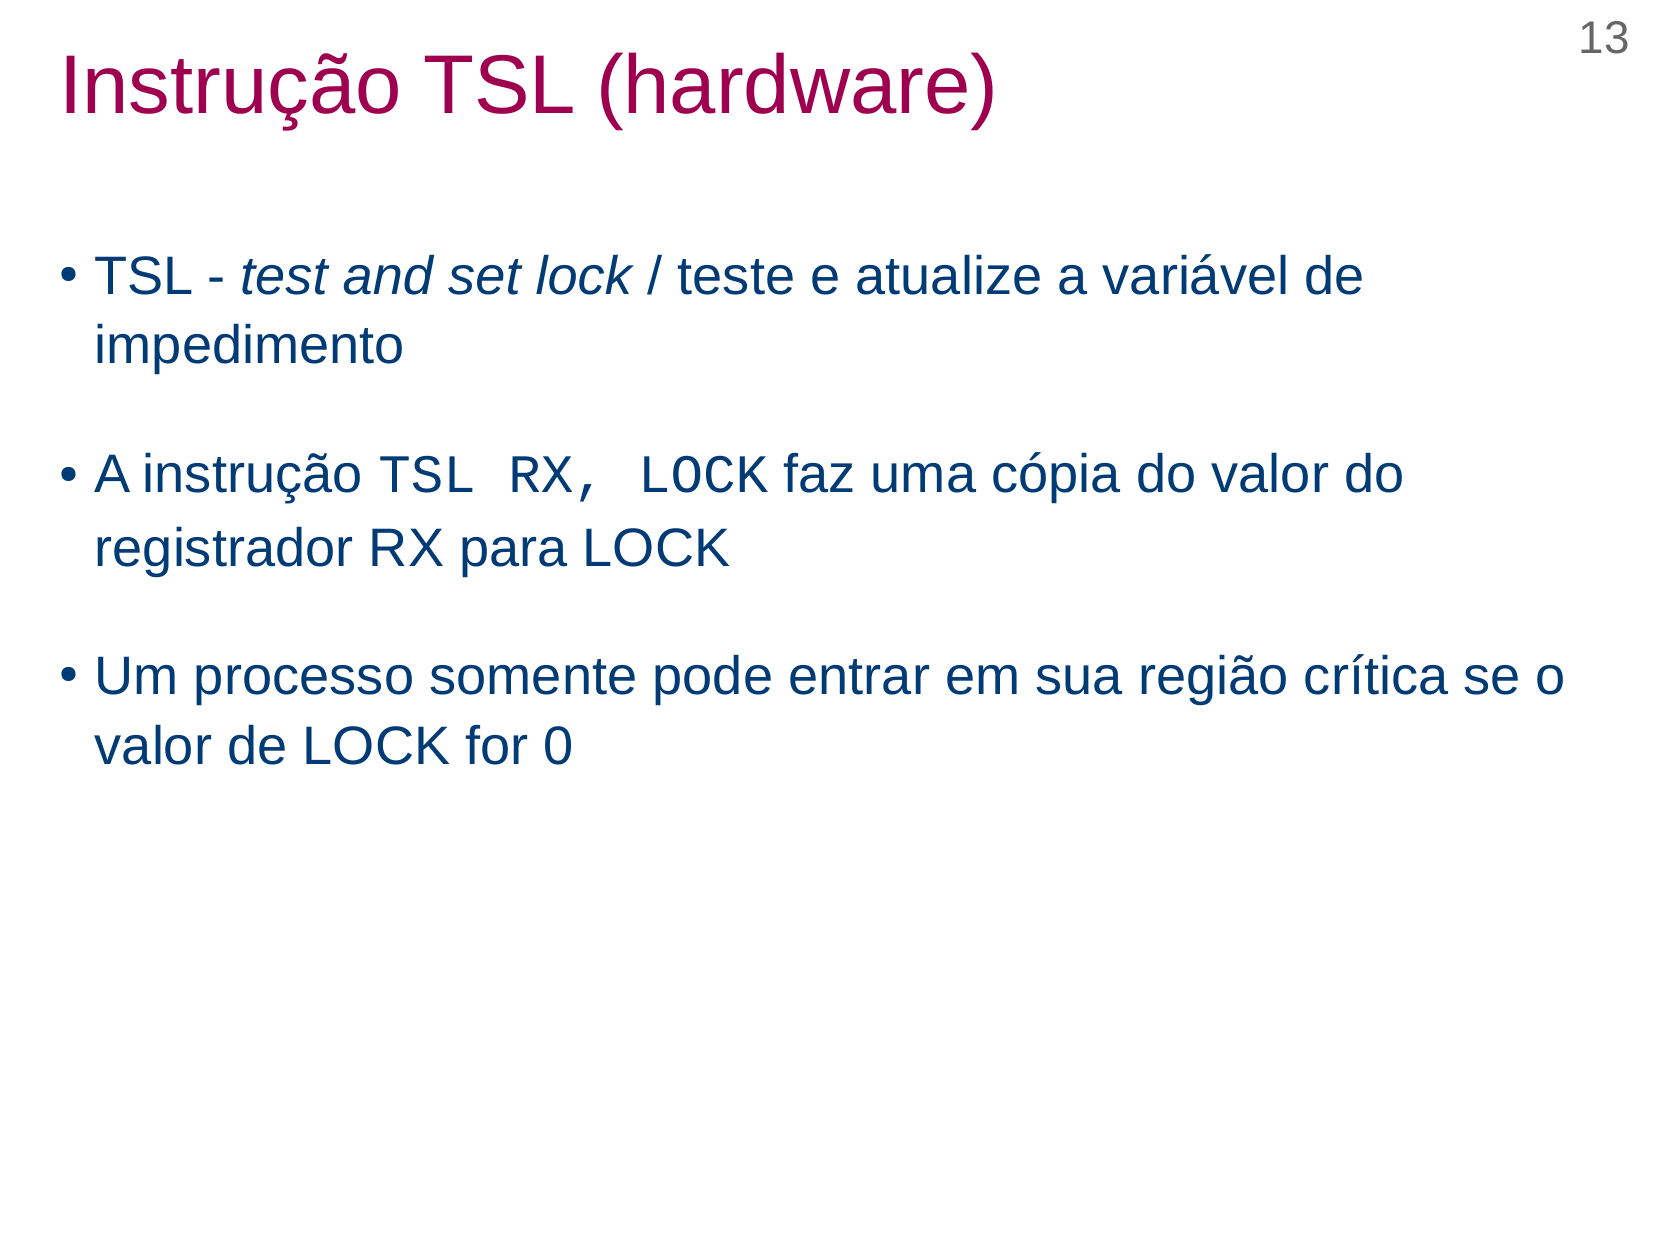

13
# Instrução TSL (hardware)
TSL - test and set lock / teste e atualize a variável de impedimento
A instrução TSL RX, LOCK faz uma cópia do valor do registrador RX para LOCK
Um processo somente pode entrar em sua região crítica se o valor de LOCK for 0